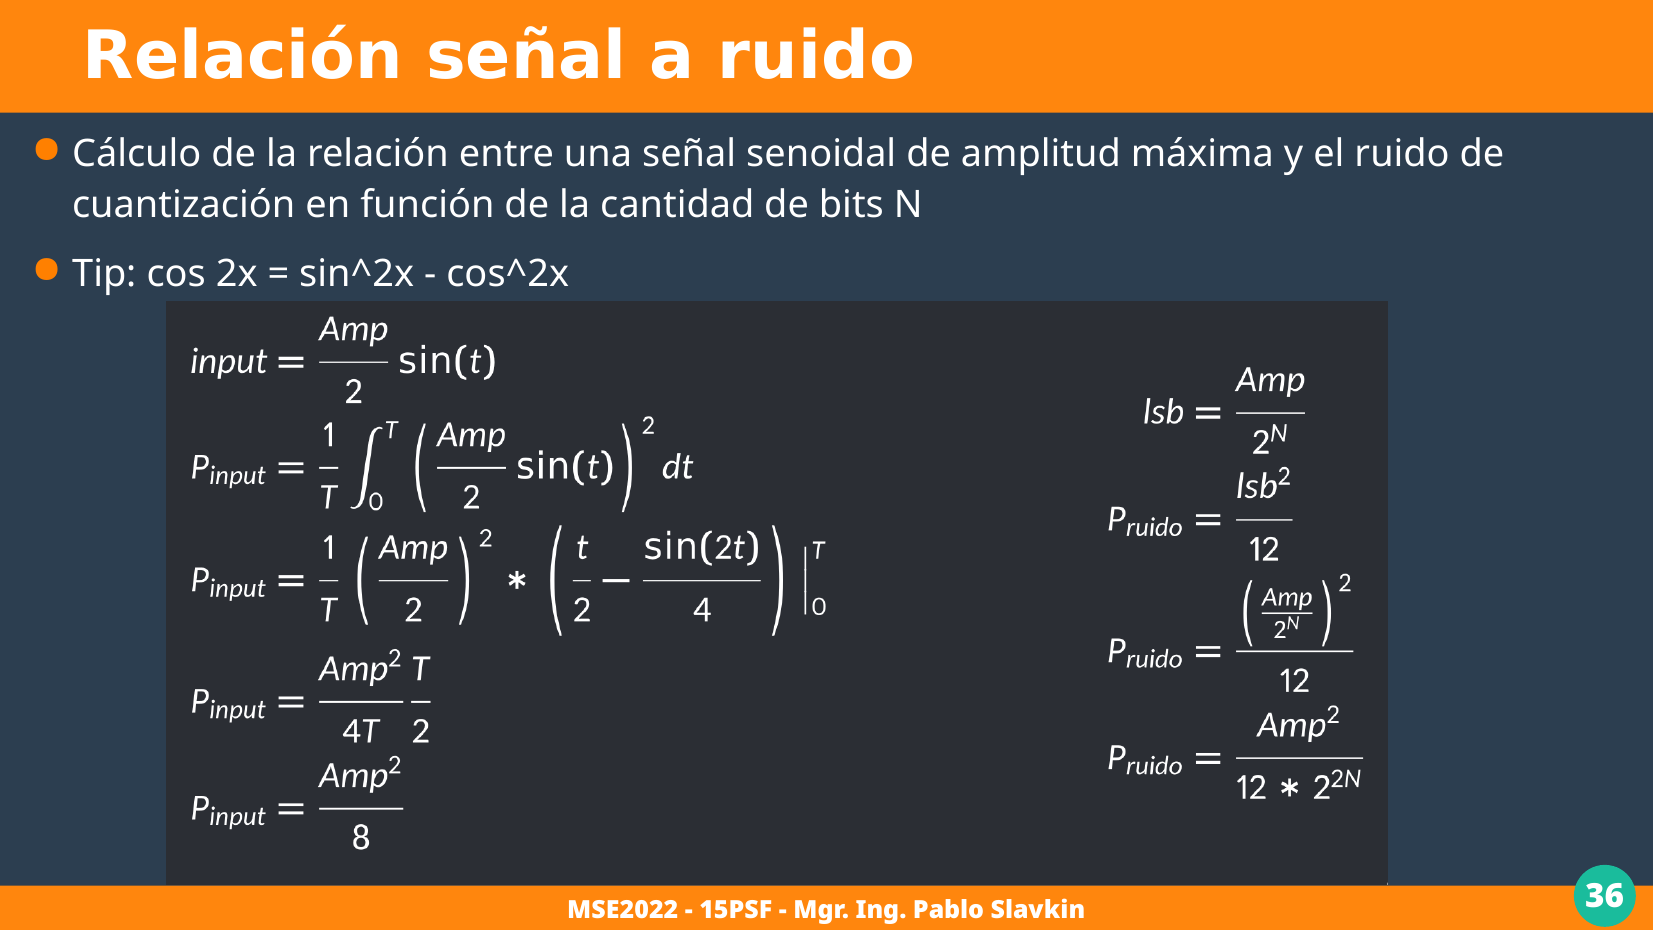

# Relación señal a ruido
Cálculo de la relación entre una señal senoidal de amplitud máxima y el ruido de cuantización en función de la cantidad de bits N
Tip: cos 2x = sin^2x - cos^2x
MSE2022 - 15PSF - Mgr. Ing. Pablo Slavkin